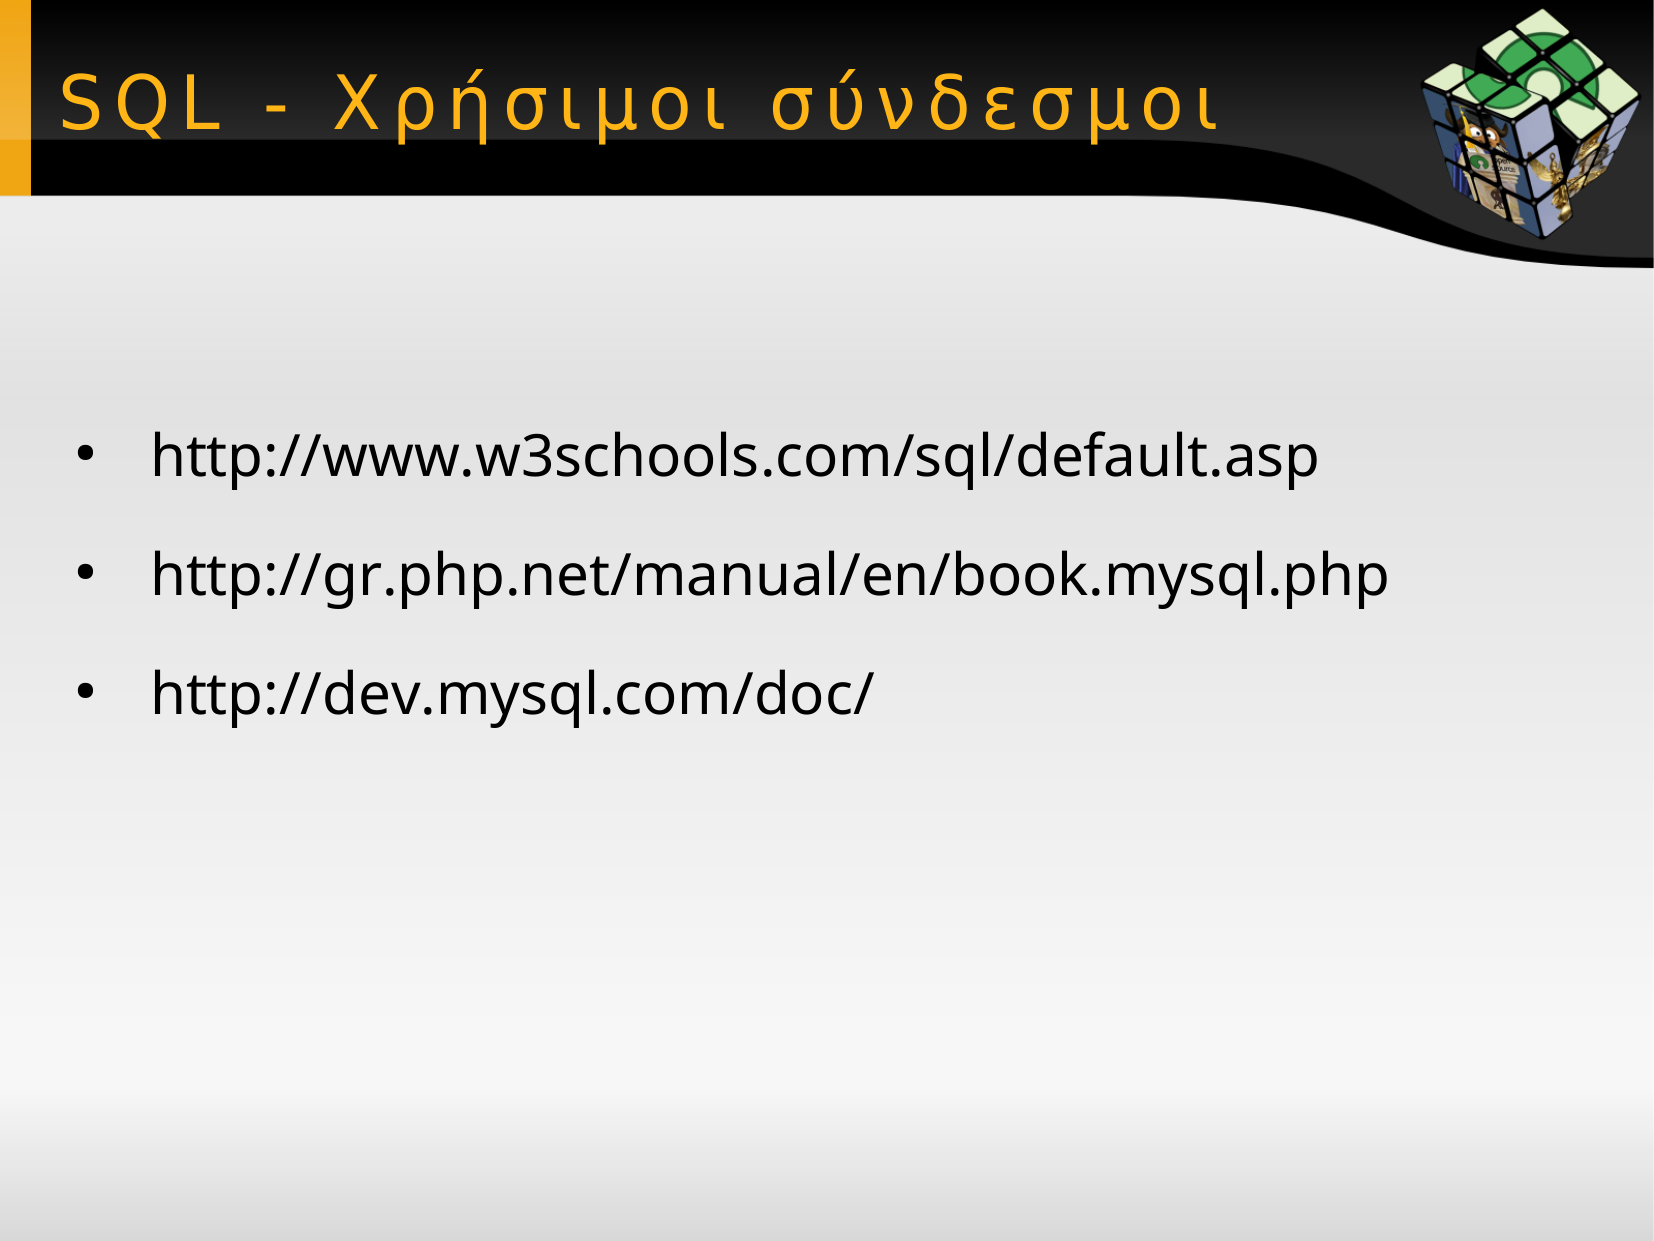

# SQL - Χρήσιμοι σύνδεσμοι
http://www.w3schools.com/sql/default.asp
http://gr.php.net/manual/en/book.mysql.php
http://dev.mysql.com/doc/